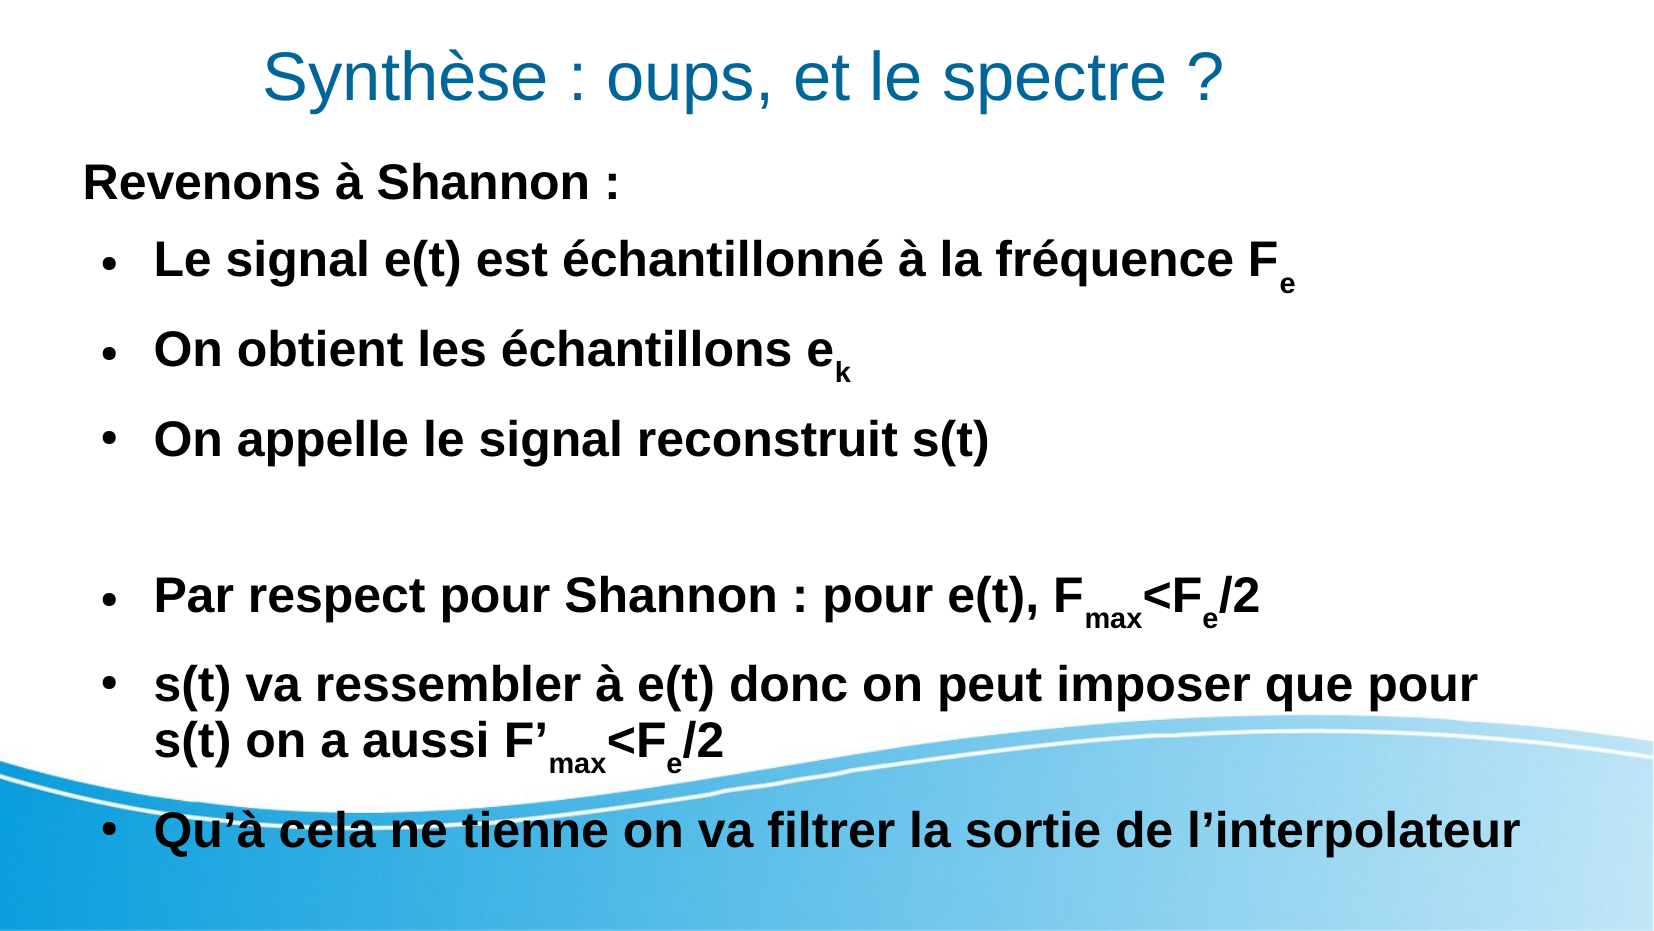

# Synthèse : oups, et le spectre ?
Revenons à Shannon :
Le signal e(t) est échantillonné à la fréquence Fe
On obtient les échantillons ek
On appelle le signal reconstruit s(t)
Par respect pour Shannon : pour e(t), Fmax<Fe/2
s(t) va ressembler à e(t) donc on peut imposer que pour s(t) on a aussi F’max<Fe/2
Qu’à cela ne tienne on va filtrer la sortie de l’interpolateur